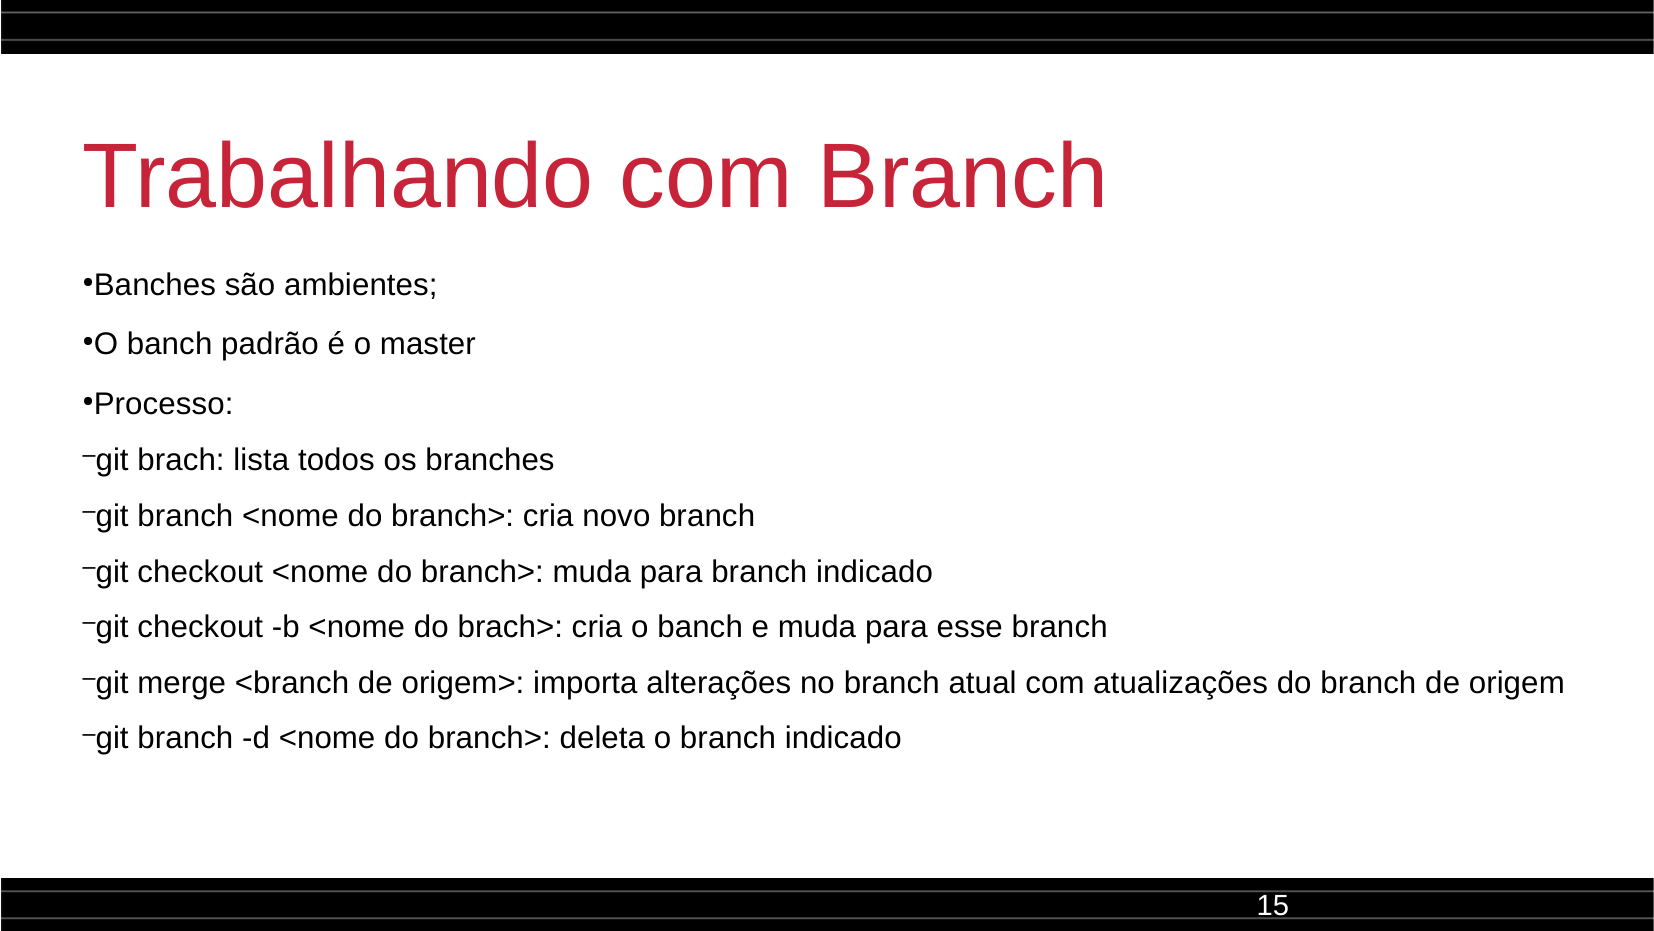

# Trabalhando com Branch
Banches são ambientes;
O banch padrão é o master
Processo:
git brach: lista todos os branches
git branch <nome do branch>: cria novo branch
git checkout <nome do branch>: muda para branch indicado
git checkout -b <nome do brach>: cria o banch e muda para esse branch
git merge <branch de origem>: importa alterações no branch atual com atualizações do branch de origem
git branch -d <nome do branch>: deleta o branch indicado